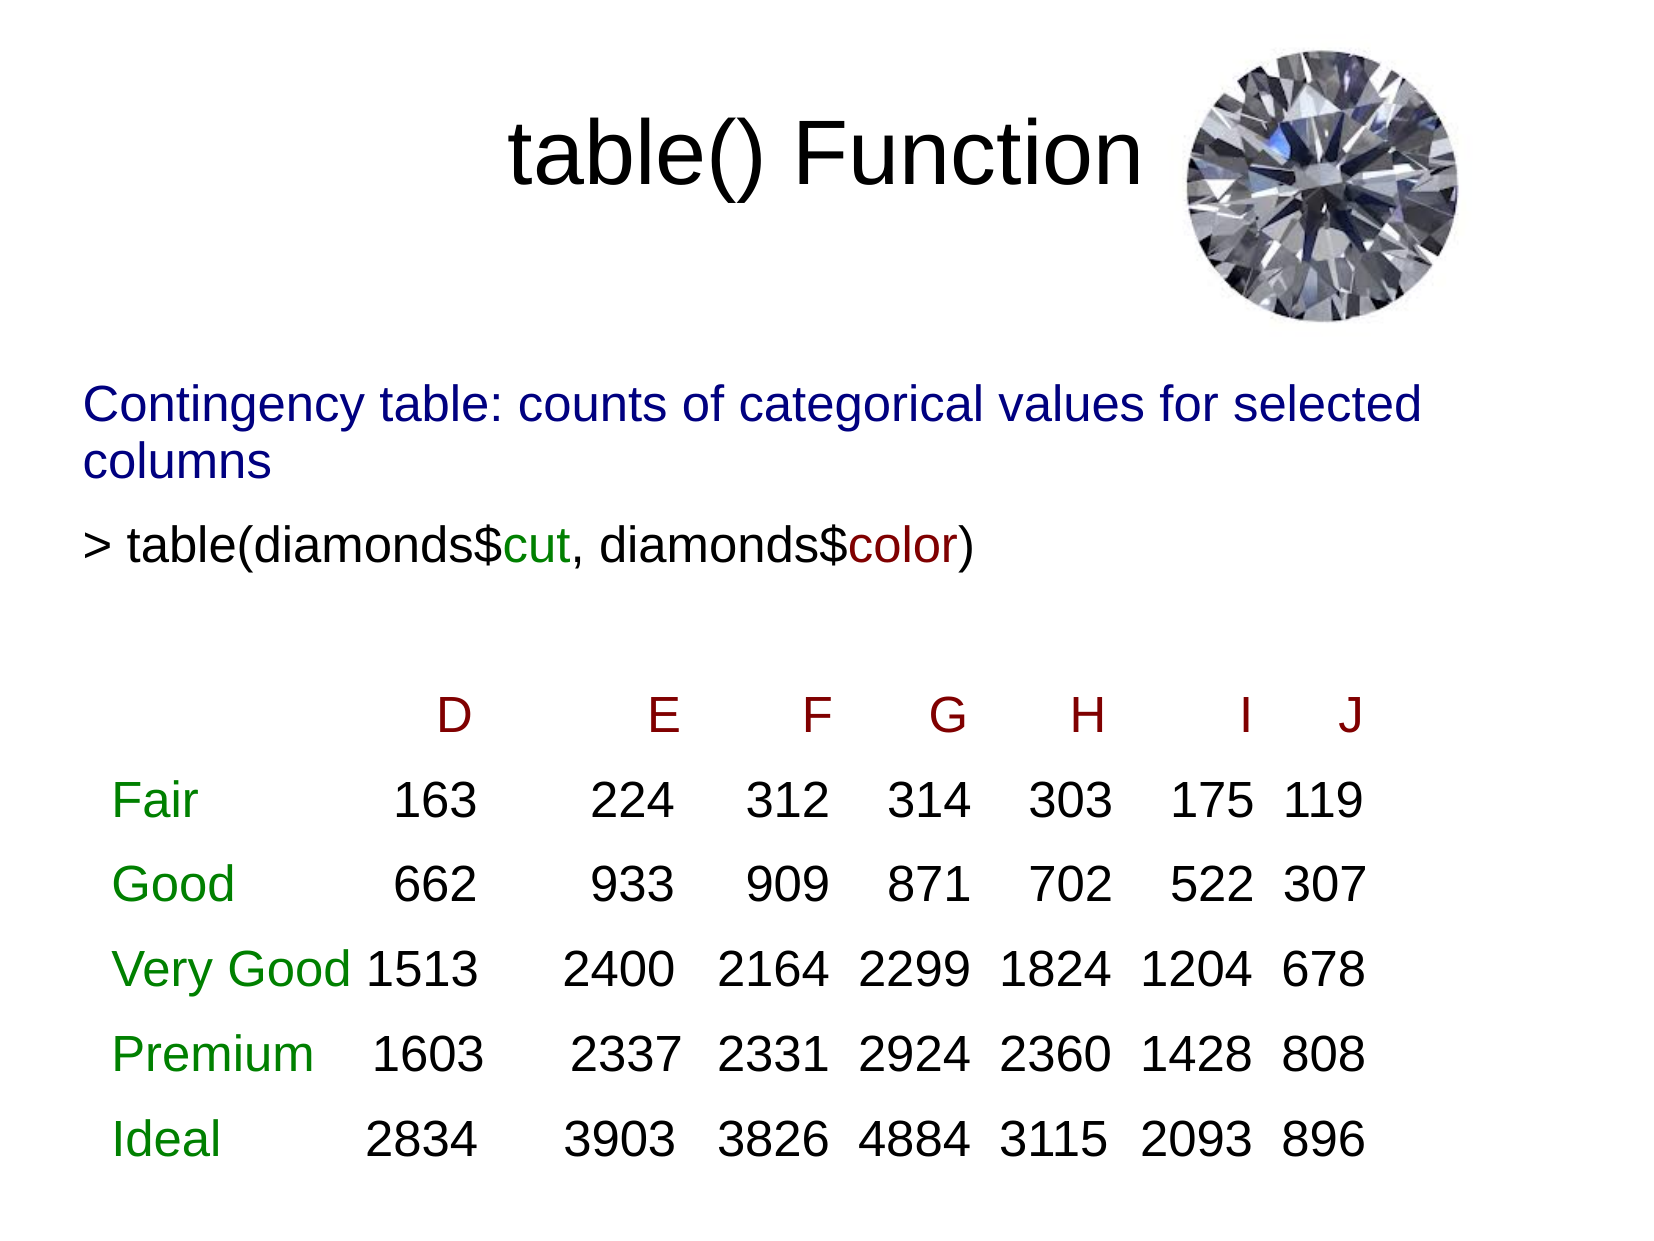

# table() Function
Contingency table: counts of categorical values for selected columns
> table(diamonds$cut, diamonds$color)
 		 D 			 E 	 F 	G 	H 	 I J
 Fair 		 163 	 224 	 312 314 303 175 119
 Good 			 662 	 933 	 909 871 702 522 307
 Very Good 1513 			 2400 	2164 	2299 	1824 	1204 678
 Premium 1603 2337 	2331 	2924 	2360 	1428 808
 Ideal 			 2834 3903 	3826 	4884 	3115 	2093 896